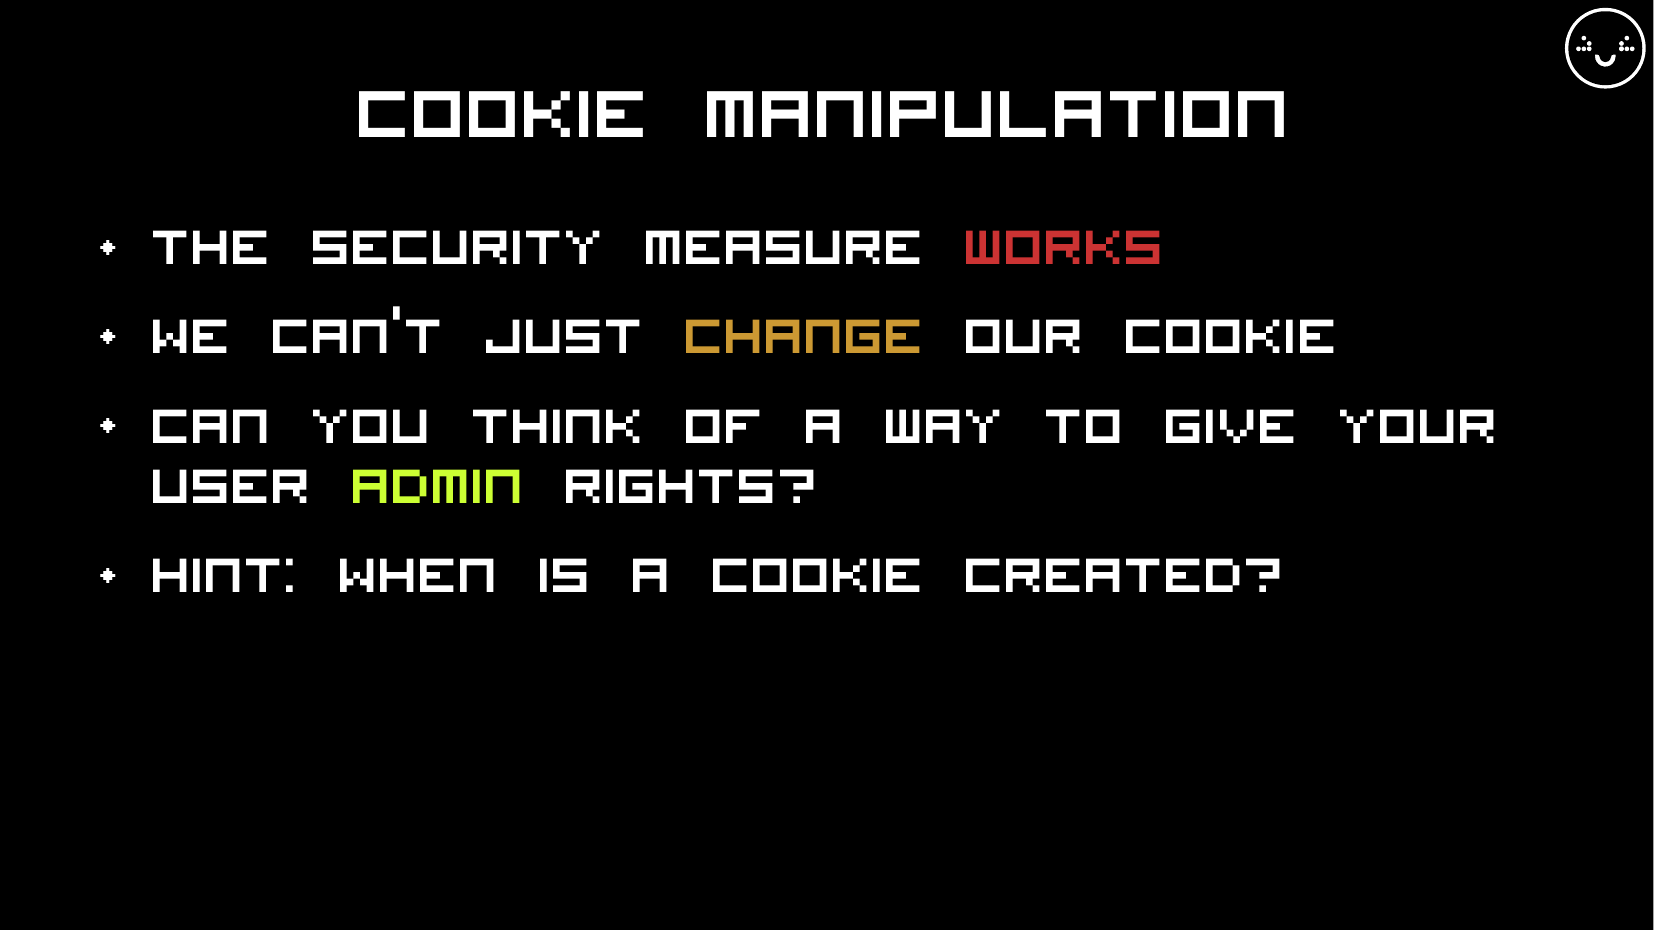

# Cookie manipulation
The security measure works
We can’t just change our cookie
Can you think of a way to give your user admin rights​?
Hint: When is a cookie created?